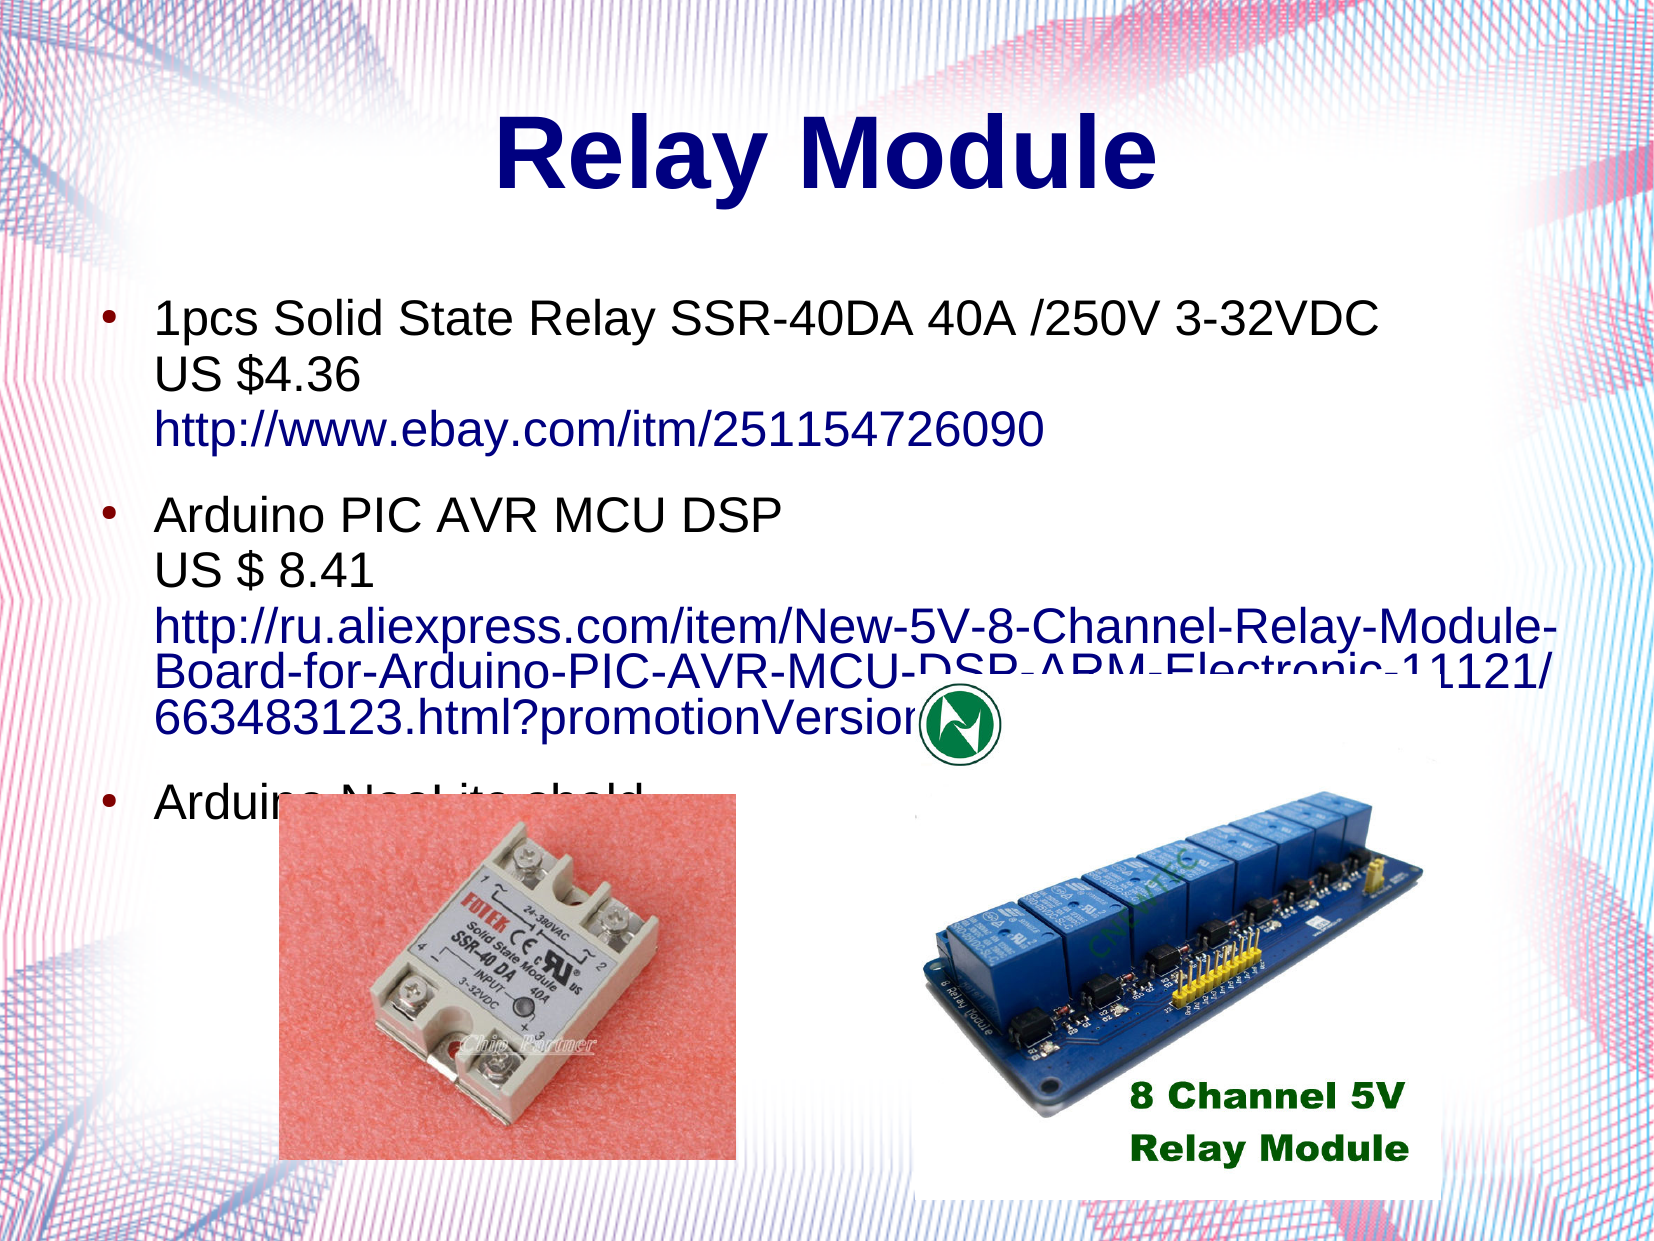

# Relay Module
1pcs Solid State Relay SSR-40DA 40A /250V 3-32VDC
US $4.36
http://www.ebay.com/itm/251154726090
Arduino PIC AVR MCU DSP
US $ 8.41
http://ru.aliexpress.com/item/New-5V-8-Channel-Relay-Module-Board-for-Arduino-PIC-AVR-MCU-DSP-ARM-Electronic-11121/663483123.html?promotionVersion=1
Arduino NooLite sheld